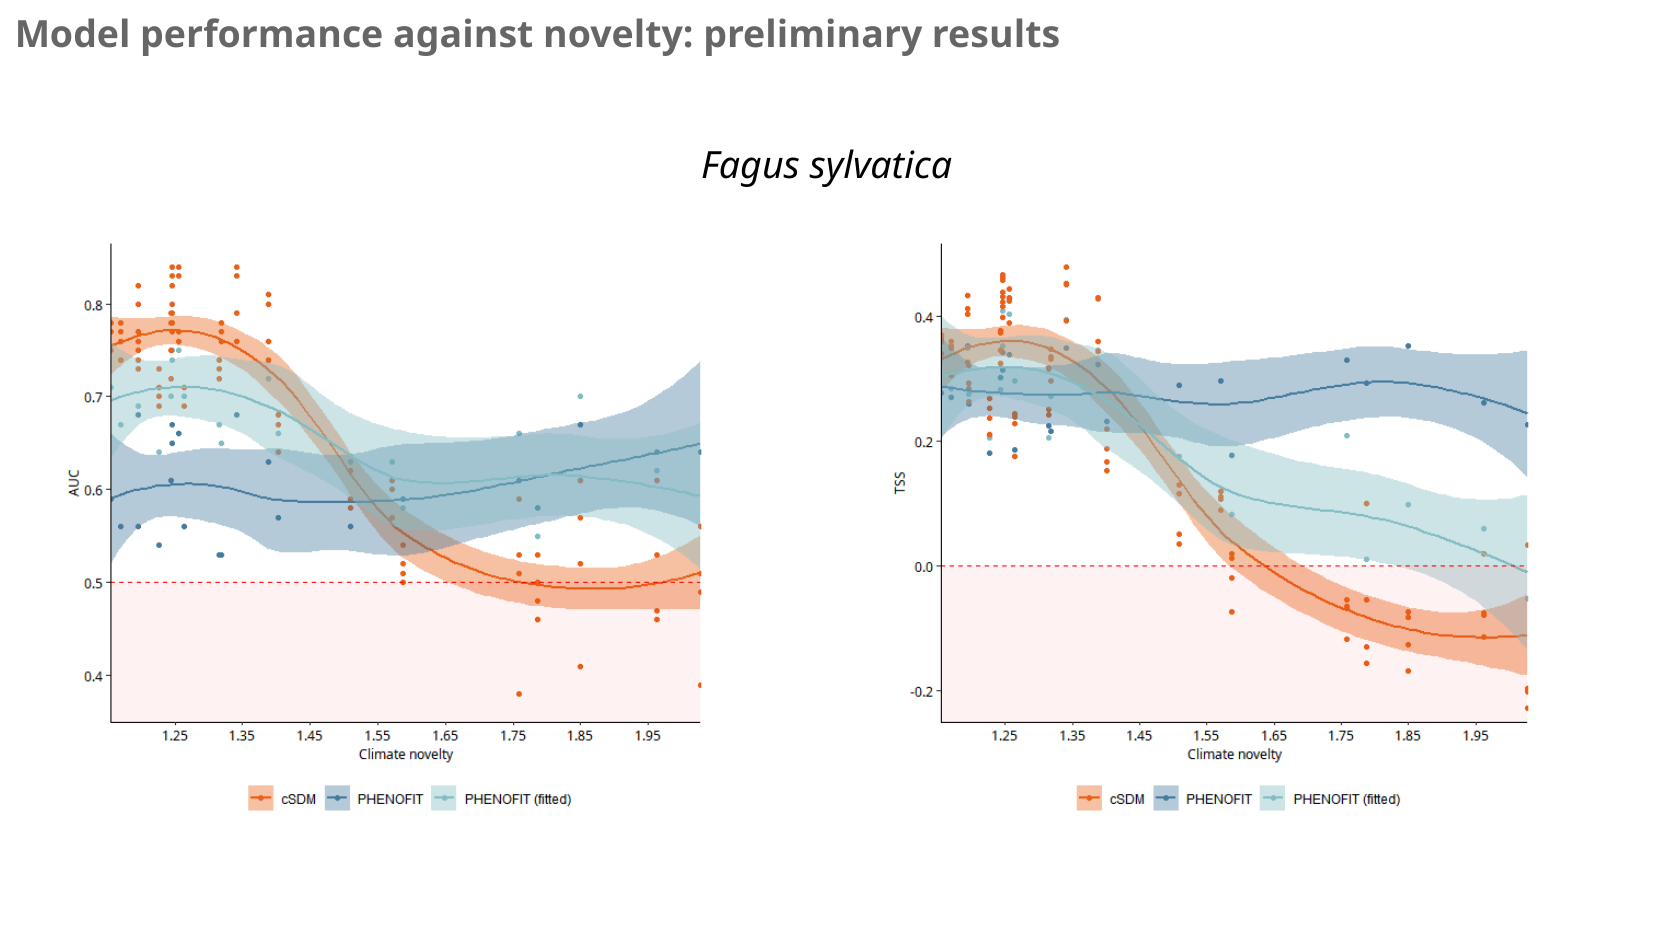

Model performance against novelty: preliminary results
Fagus sylvatica